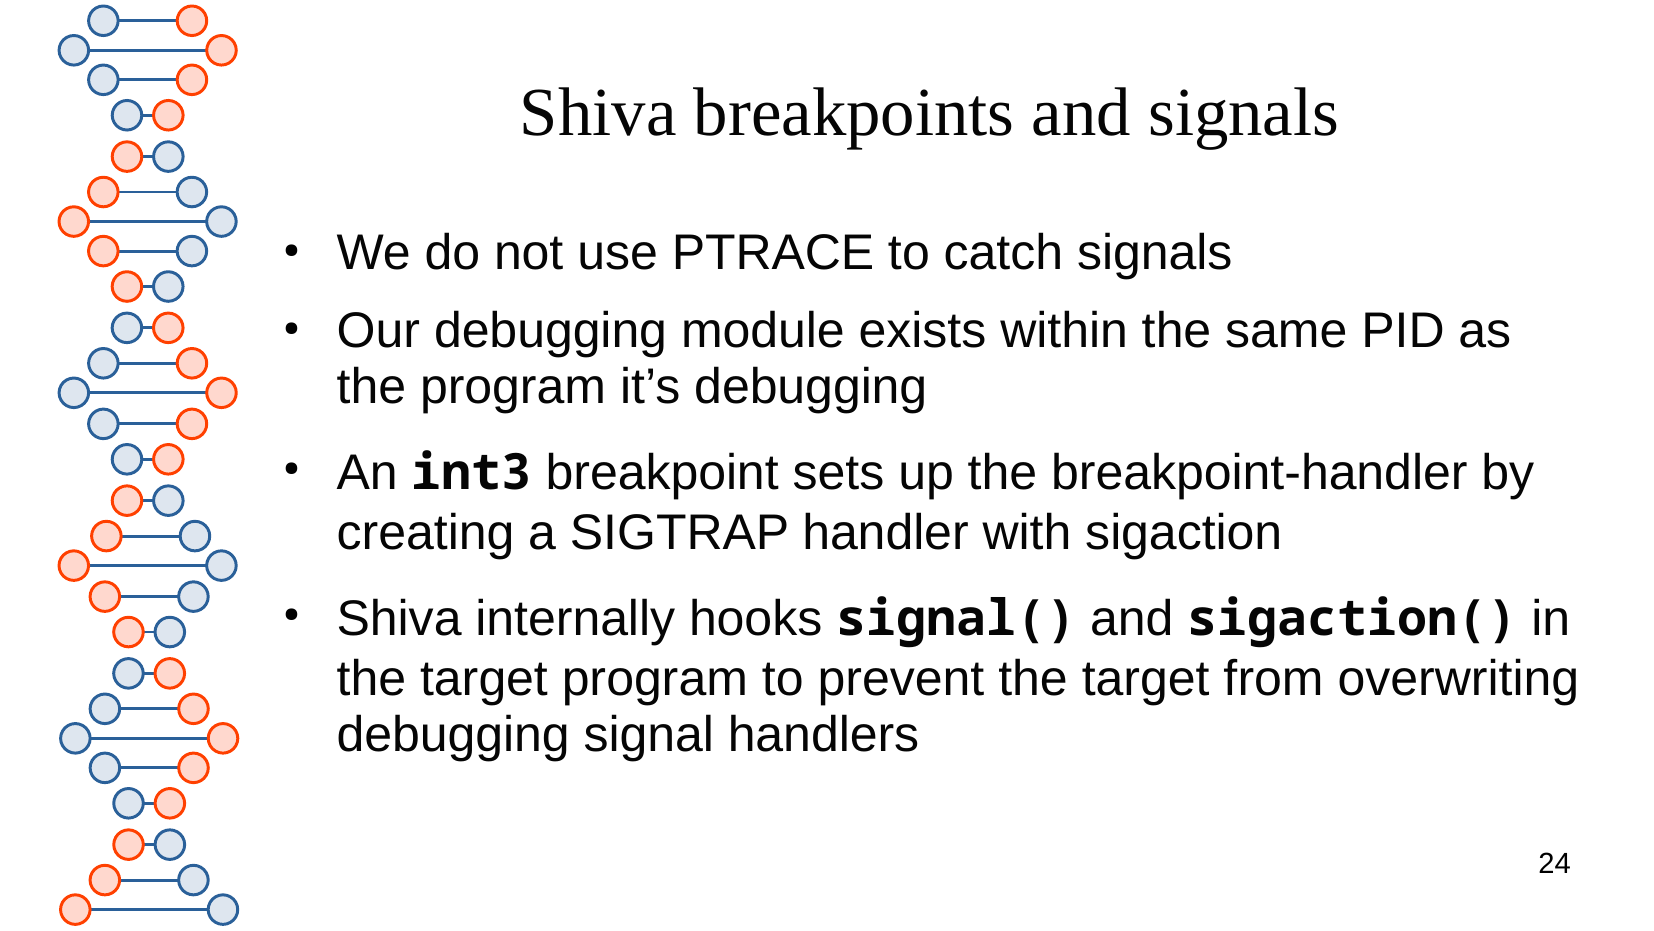

# Shiva breakpoints and signals
We do not use PTRACE to catch signals
Our debugging module exists within the same PID as the program it’s debugging
An int3 breakpoint sets up the breakpoint-handler by creating a SIGTRAP handler with sigaction
Shiva internally hooks signal() and sigaction() in the target program to prevent the target from overwriting debugging signal handlers
24